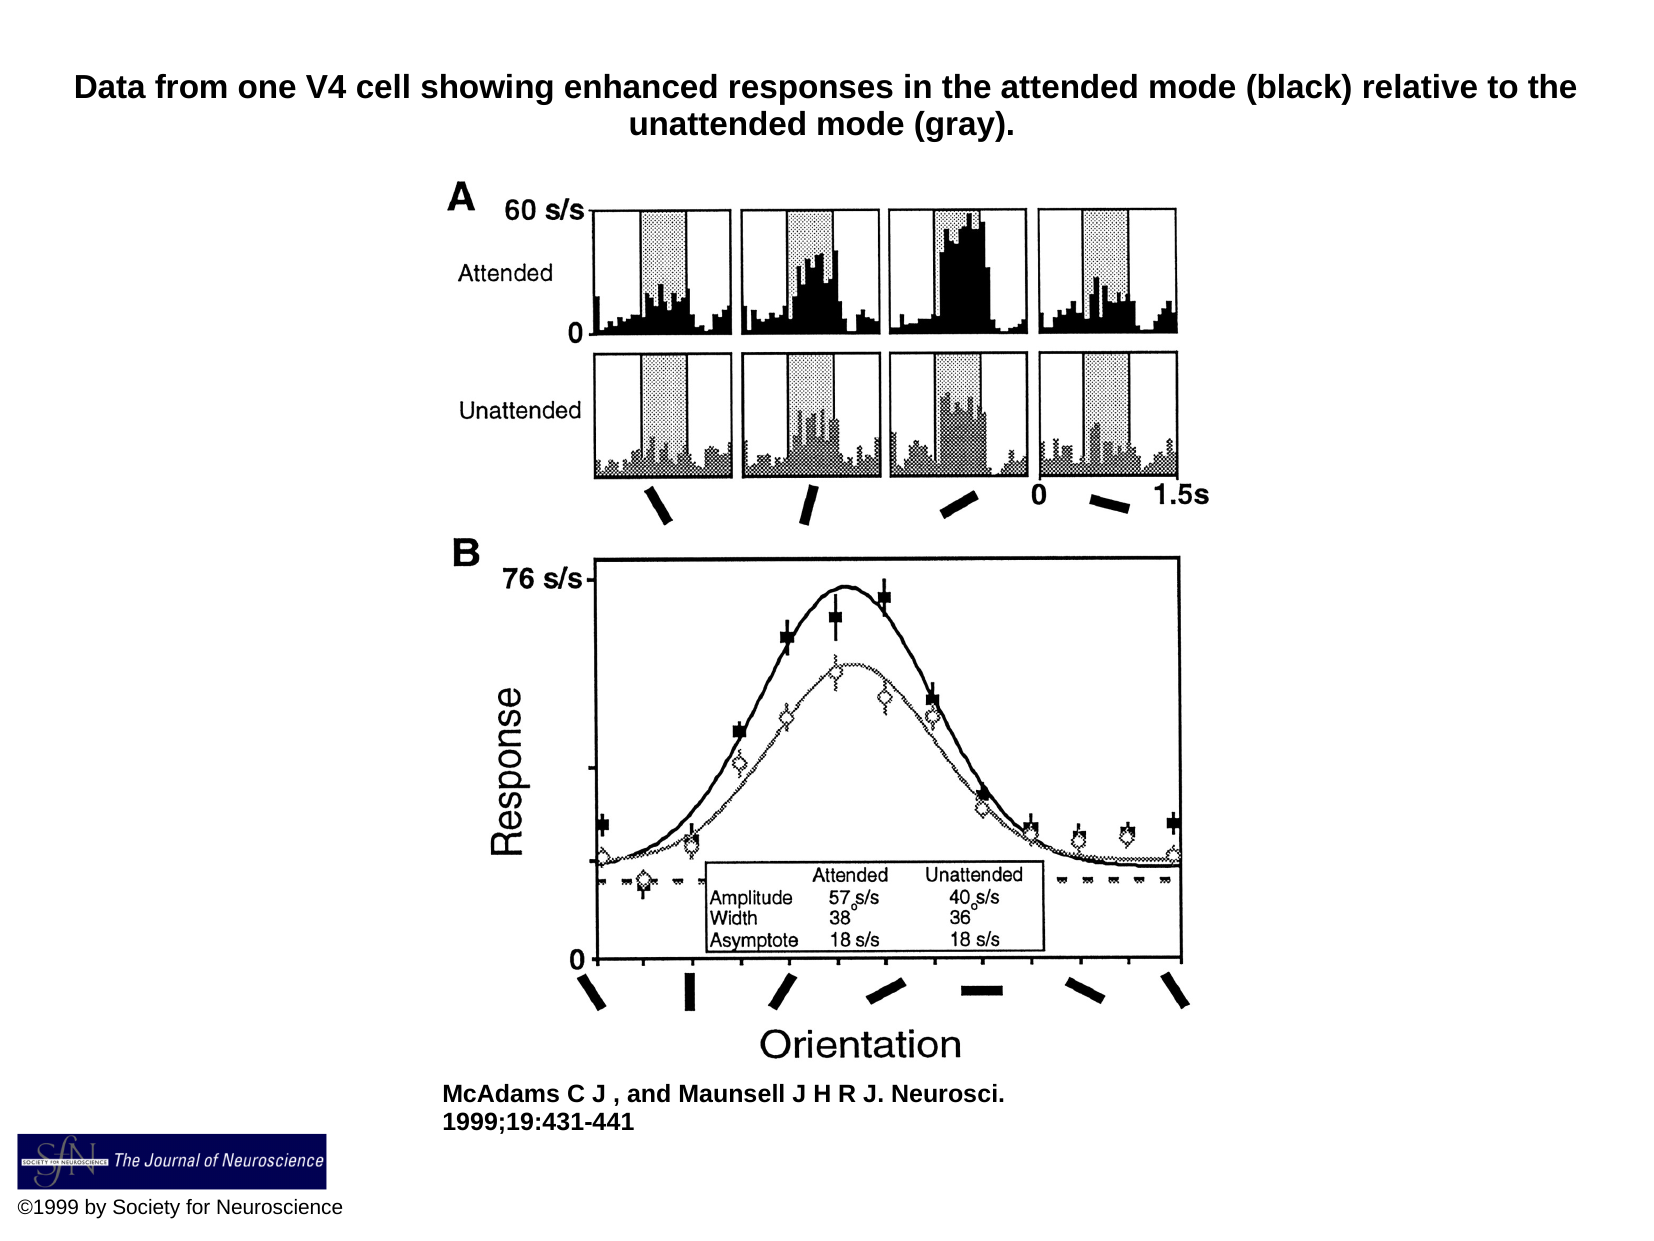

Data from one V4 cell showing enhanced responses in the attended mode (black) relative to the unattended mode (gray).
McAdams C J , and Maunsell J H R J. Neurosci. 1999;19:431-441
©1999 by Society for Neuroscience